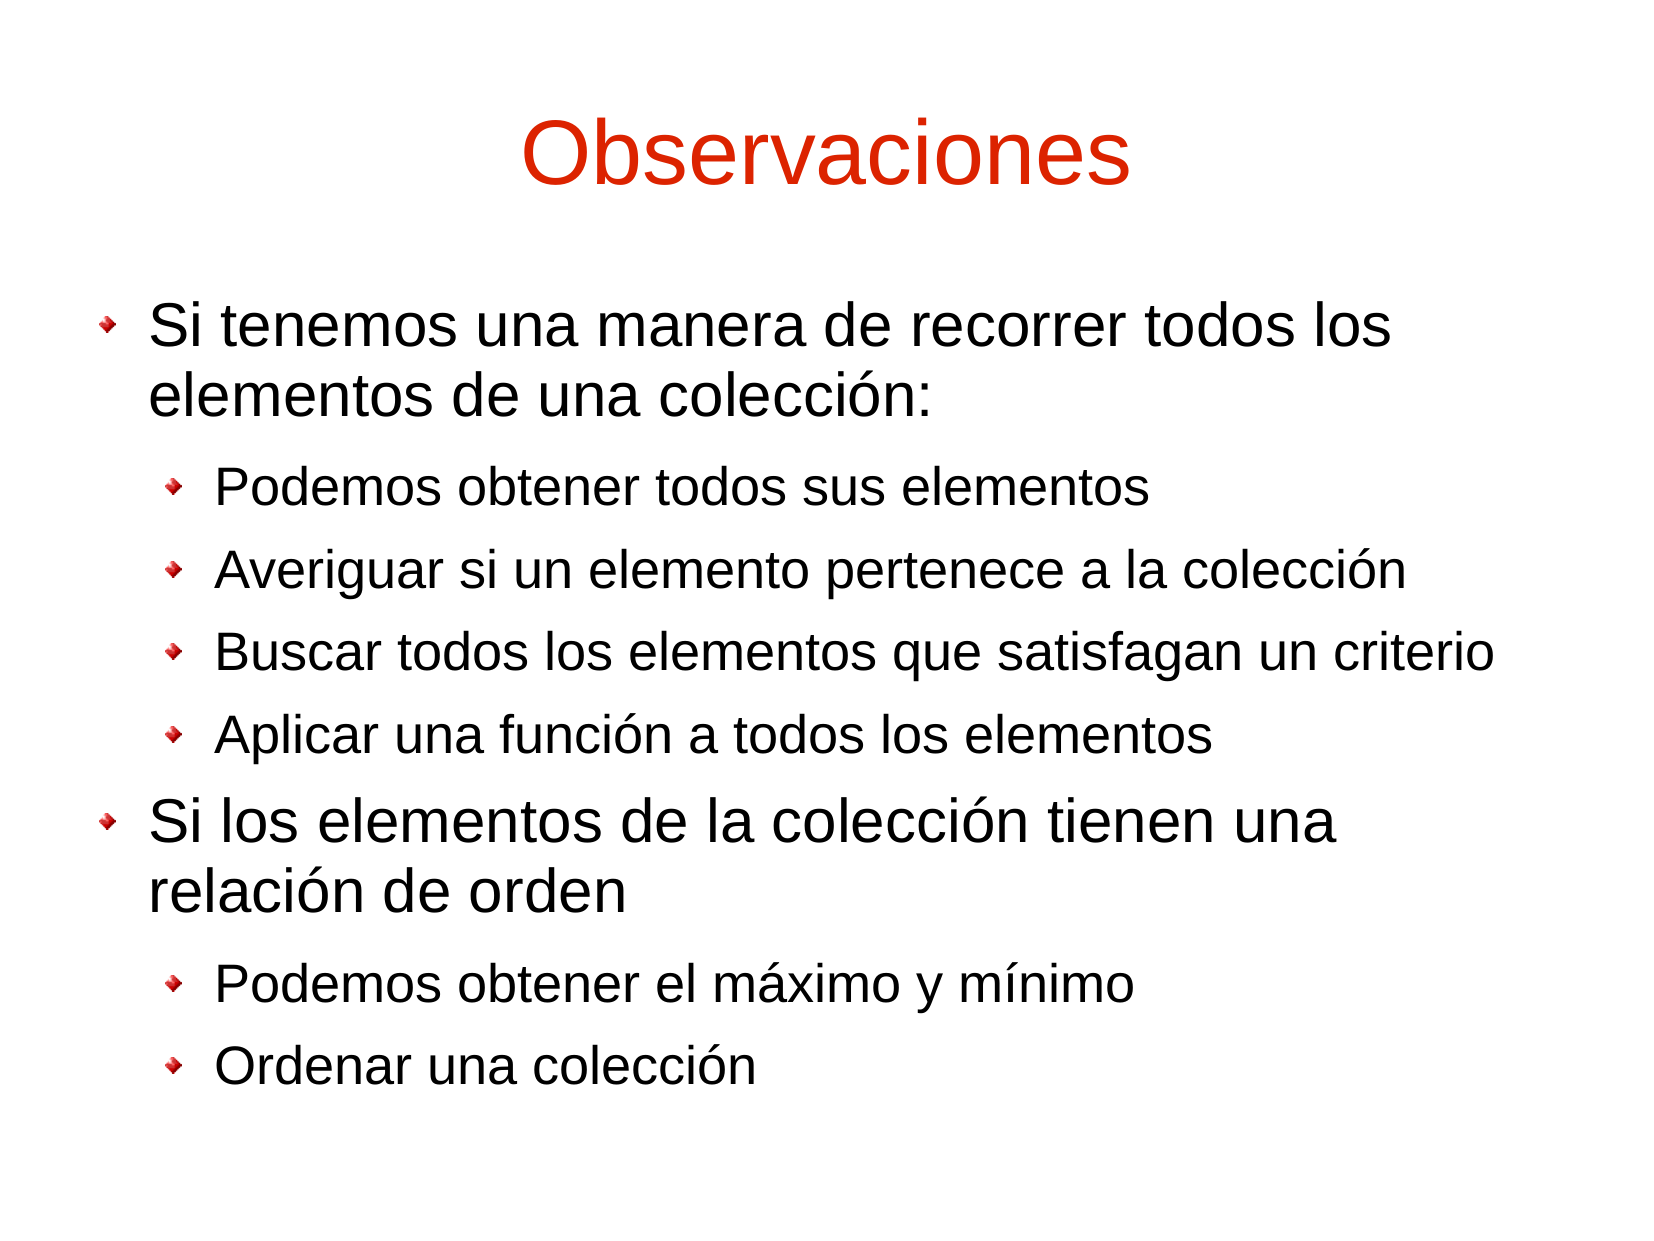

# Observaciones
Si tenemos una manera de recorrer todos los elementos de una colección:
Podemos obtener todos sus elementos
Averiguar si un elemento pertenece a la colección
Buscar todos los elementos que satisfagan un criterio
Aplicar una función a todos los elementos
Si los elementos de la colección tienen una relación de orden
Podemos obtener el máximo y mínimo
Ordenar una colección